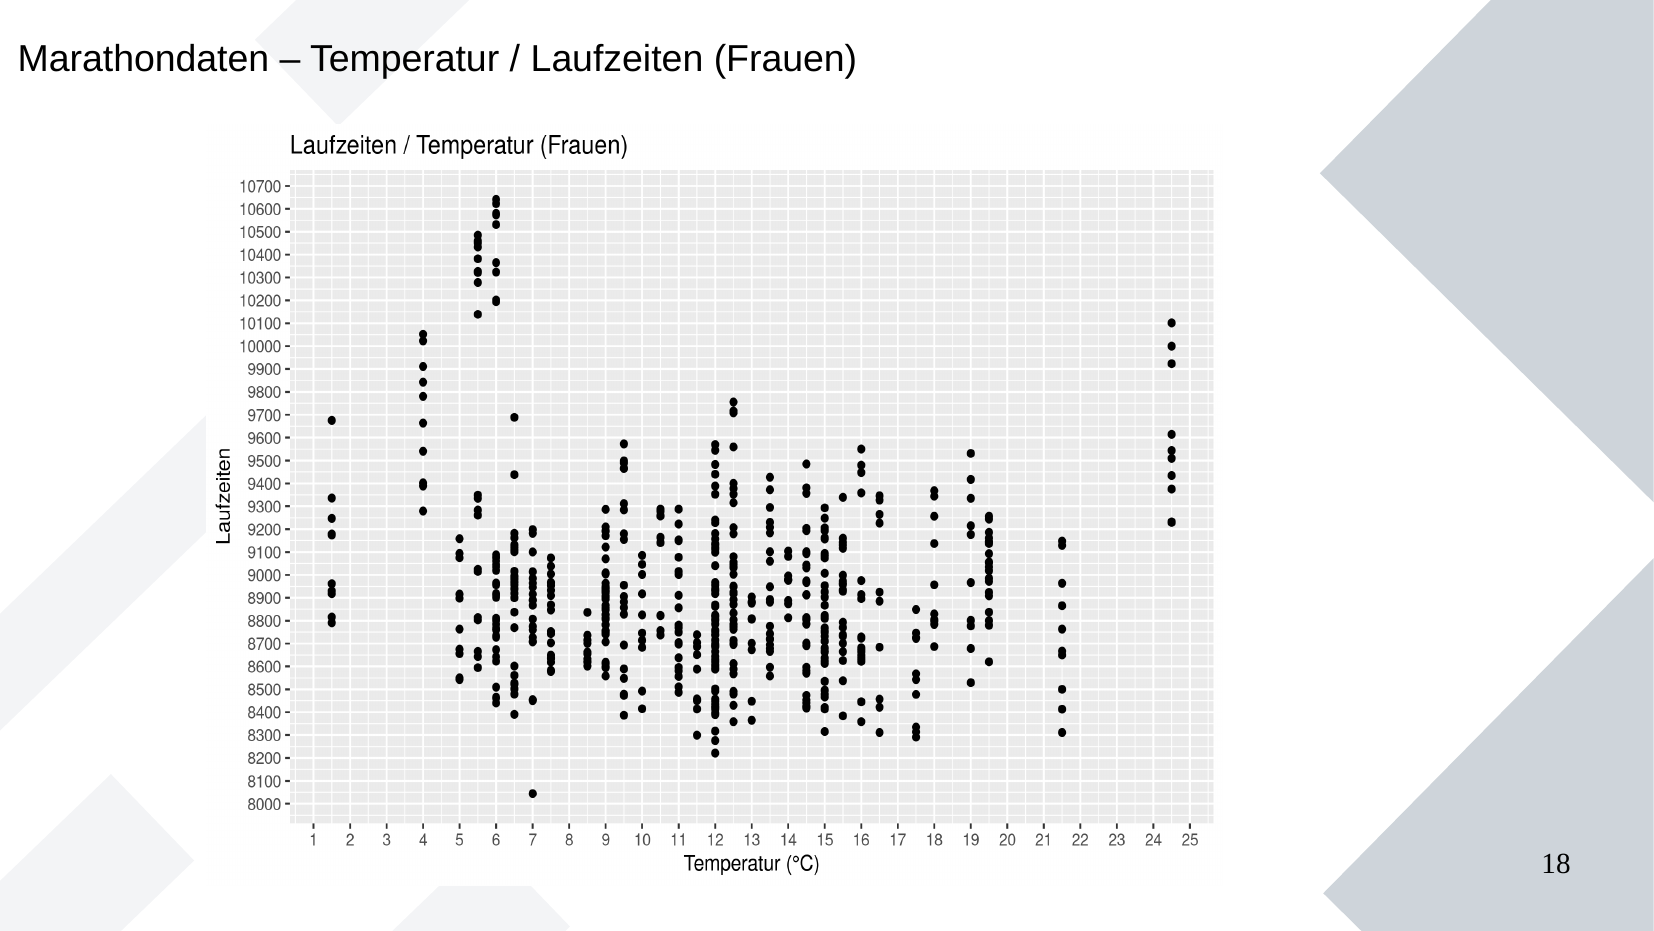

# Marathondaten – Temperatur / Laufzeiten (Frauen)
18